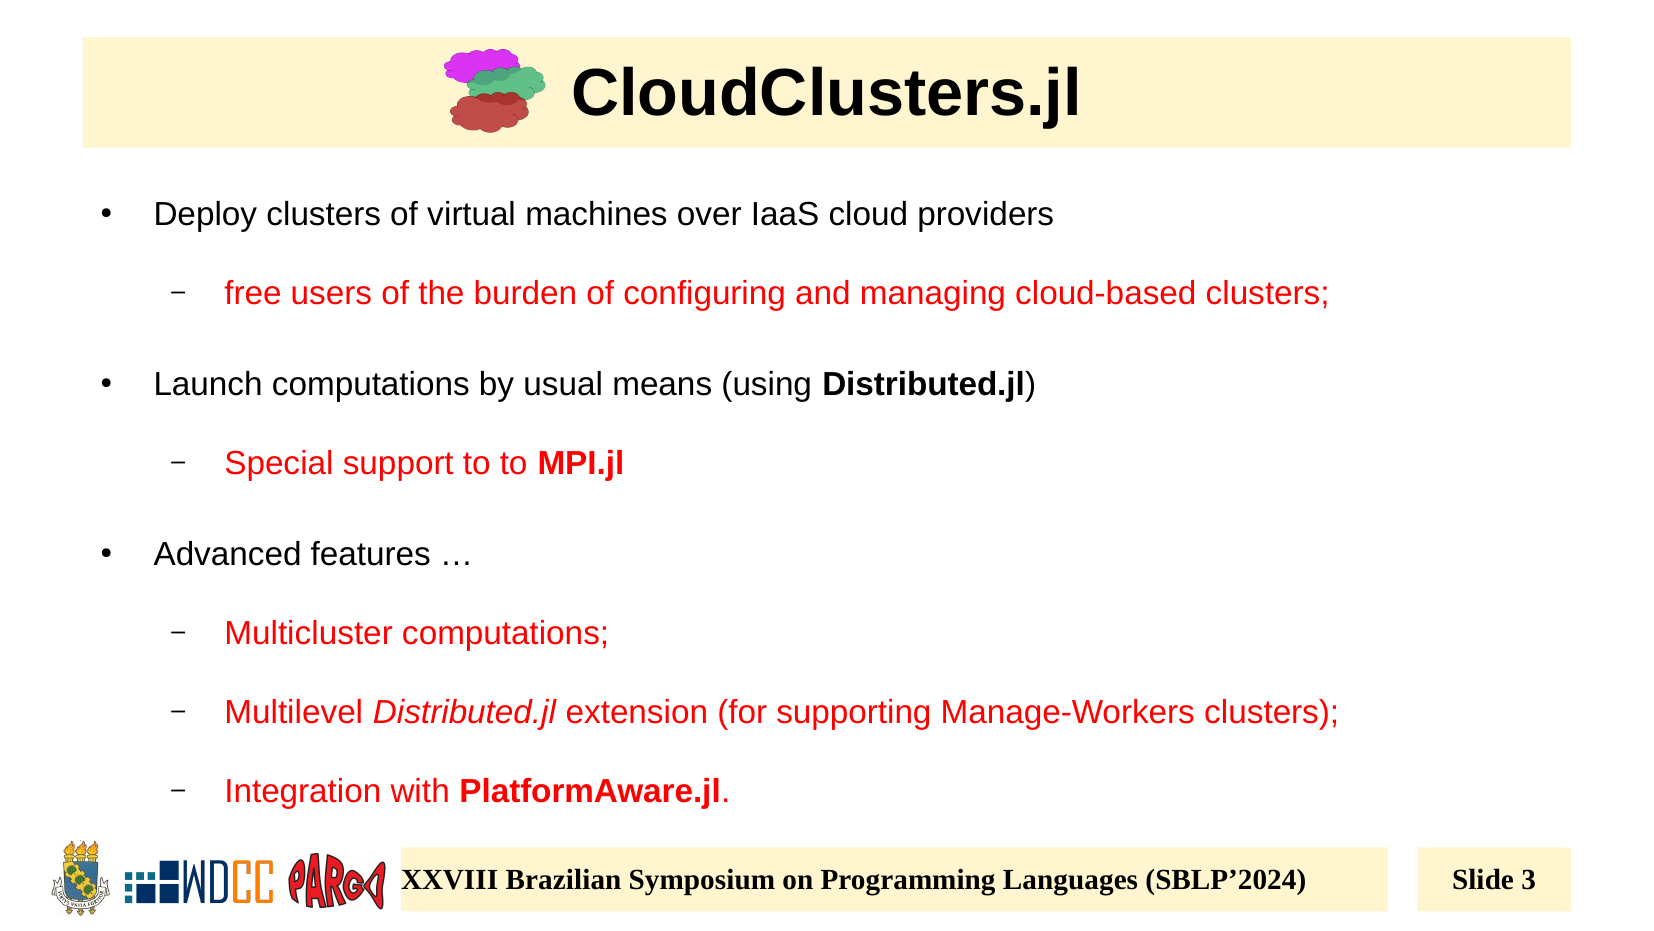

# CloudClusters.jl
Deploy clusters of virtual machines over IaaS cloud providers
free users of the burden of configuring and managing cloud-based clusters;
Launch computations by usual means (using Distributed.jl)
Special support to to MPI.jl
Advanced features …
Multicluster computations;
Multilevel Distributed.jl extension (for supporting Manage-Workers clusters);
Integration with PlatformAware.jl.
Computação de Alto Desempenho - ParGO - MDCC/UFC
3